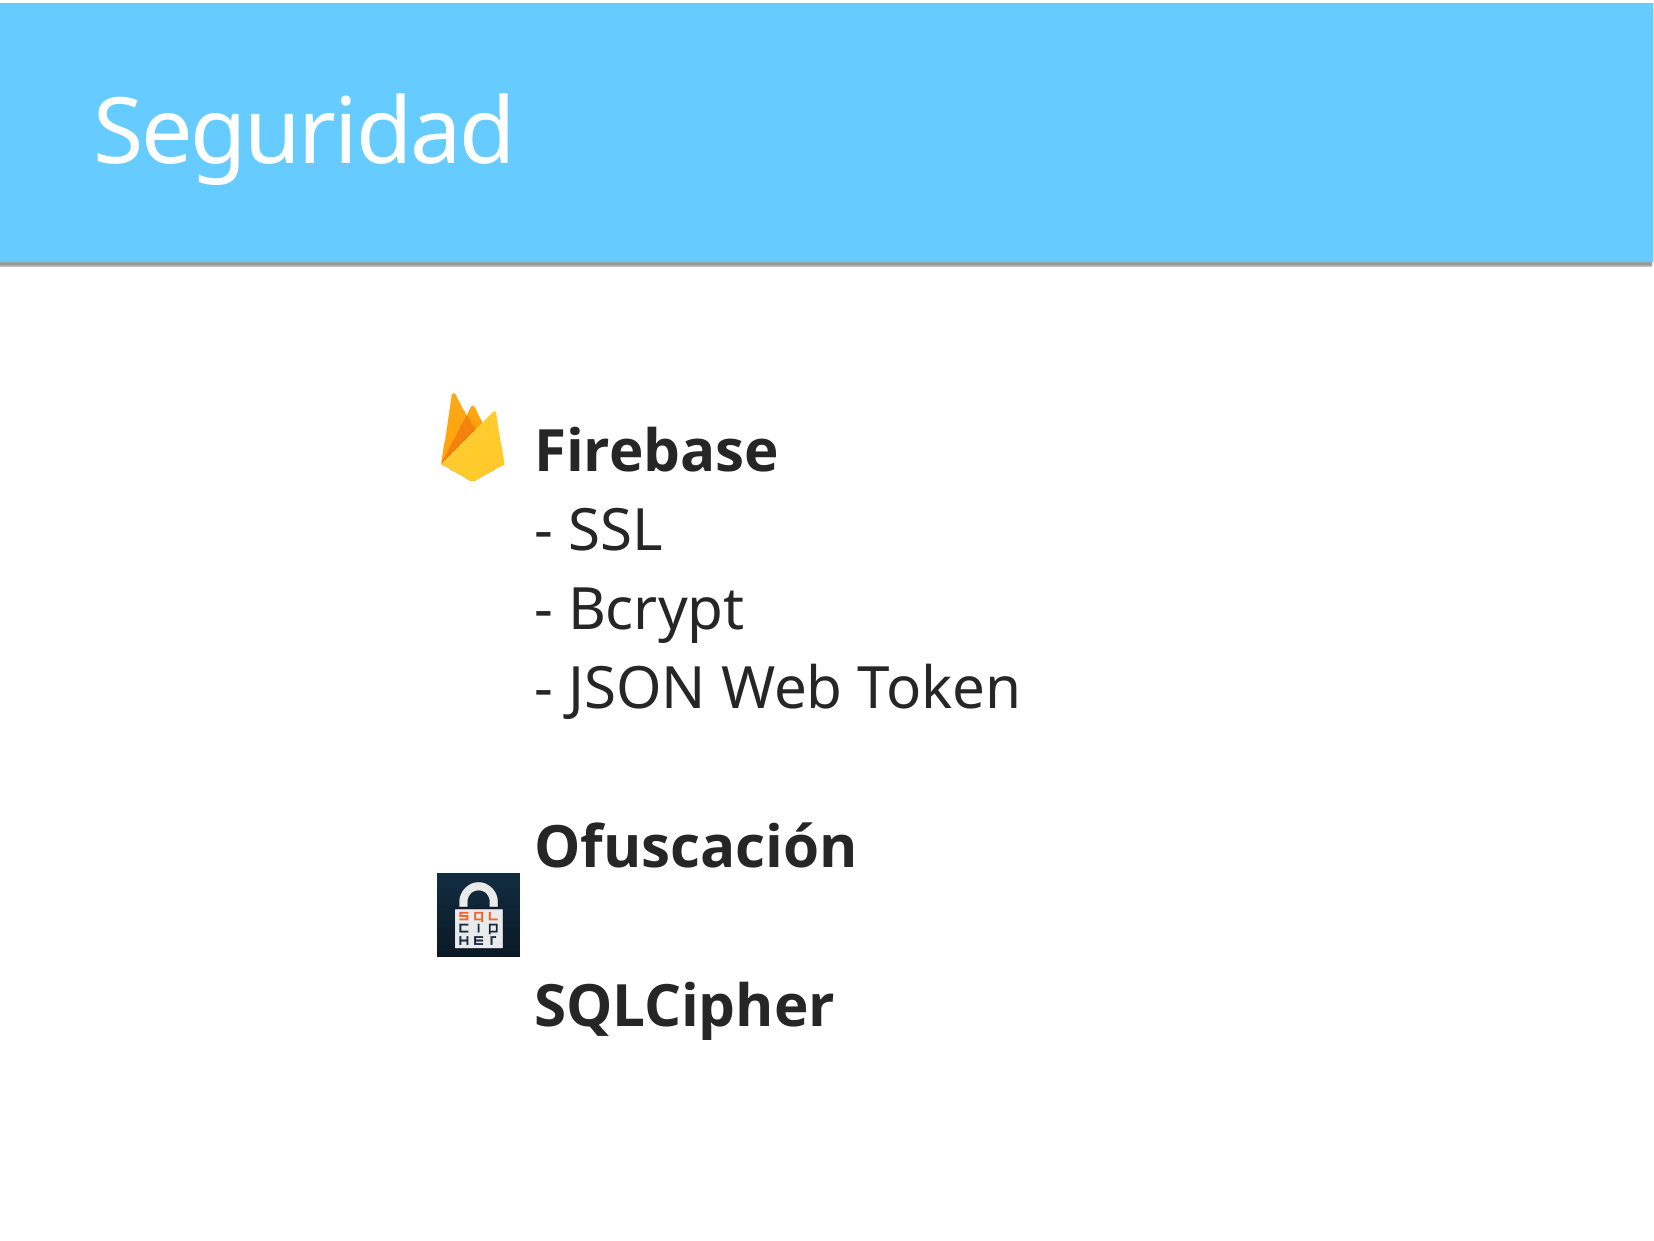

# Seguridad
Firebase
- SSL
- Bcrypt
- JSON Web Token
Ofuscación
SQLCipher